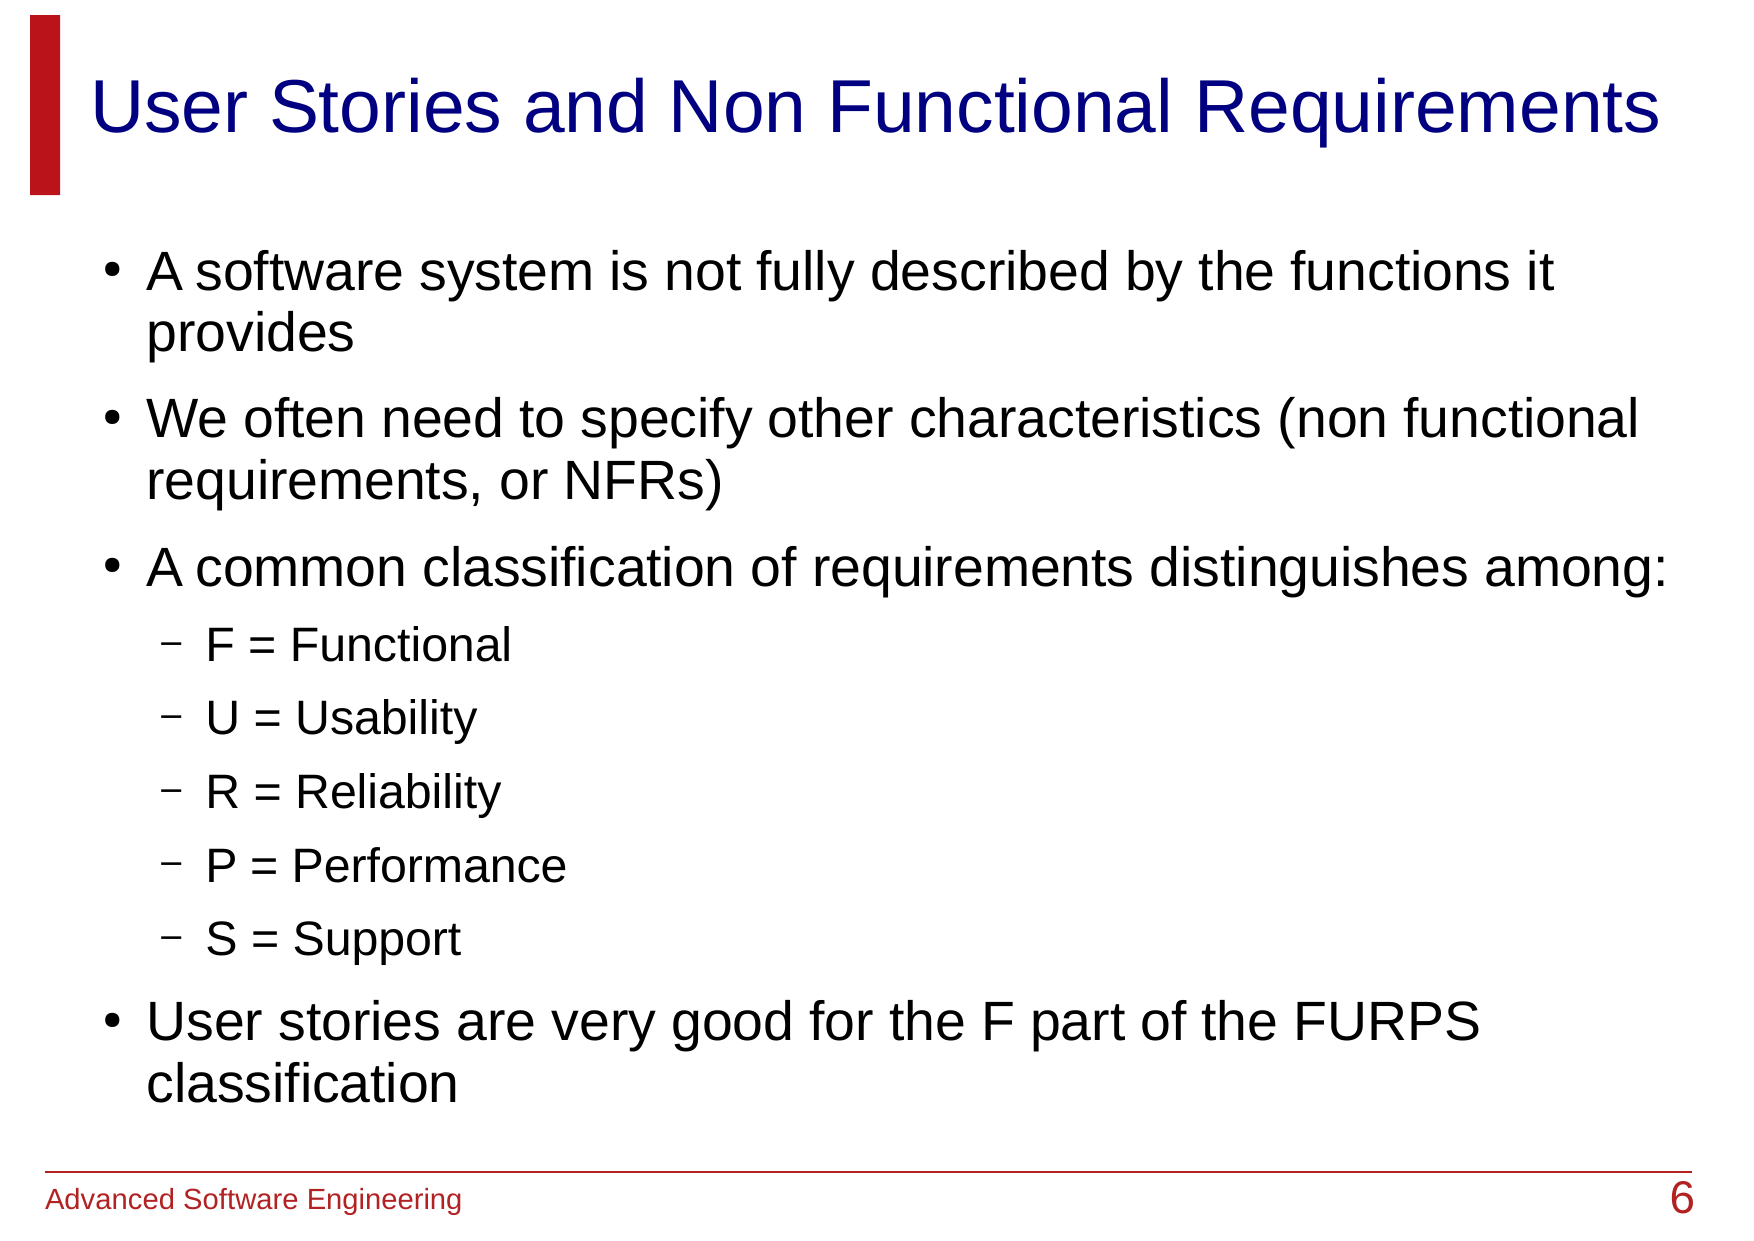

# User Stories and Non Functional Requirements
A software system is not fully described by the functions it provides
We often need to specify other characteristics (non functional requirements, or NFRs)
A common classification of requirements distinguishes among:
F = Functional
U = Usability
R = Reliability
P = Performance
S = Support
User stories are very good for the F part of the FURPS classification
6
Advanced Software Engineering